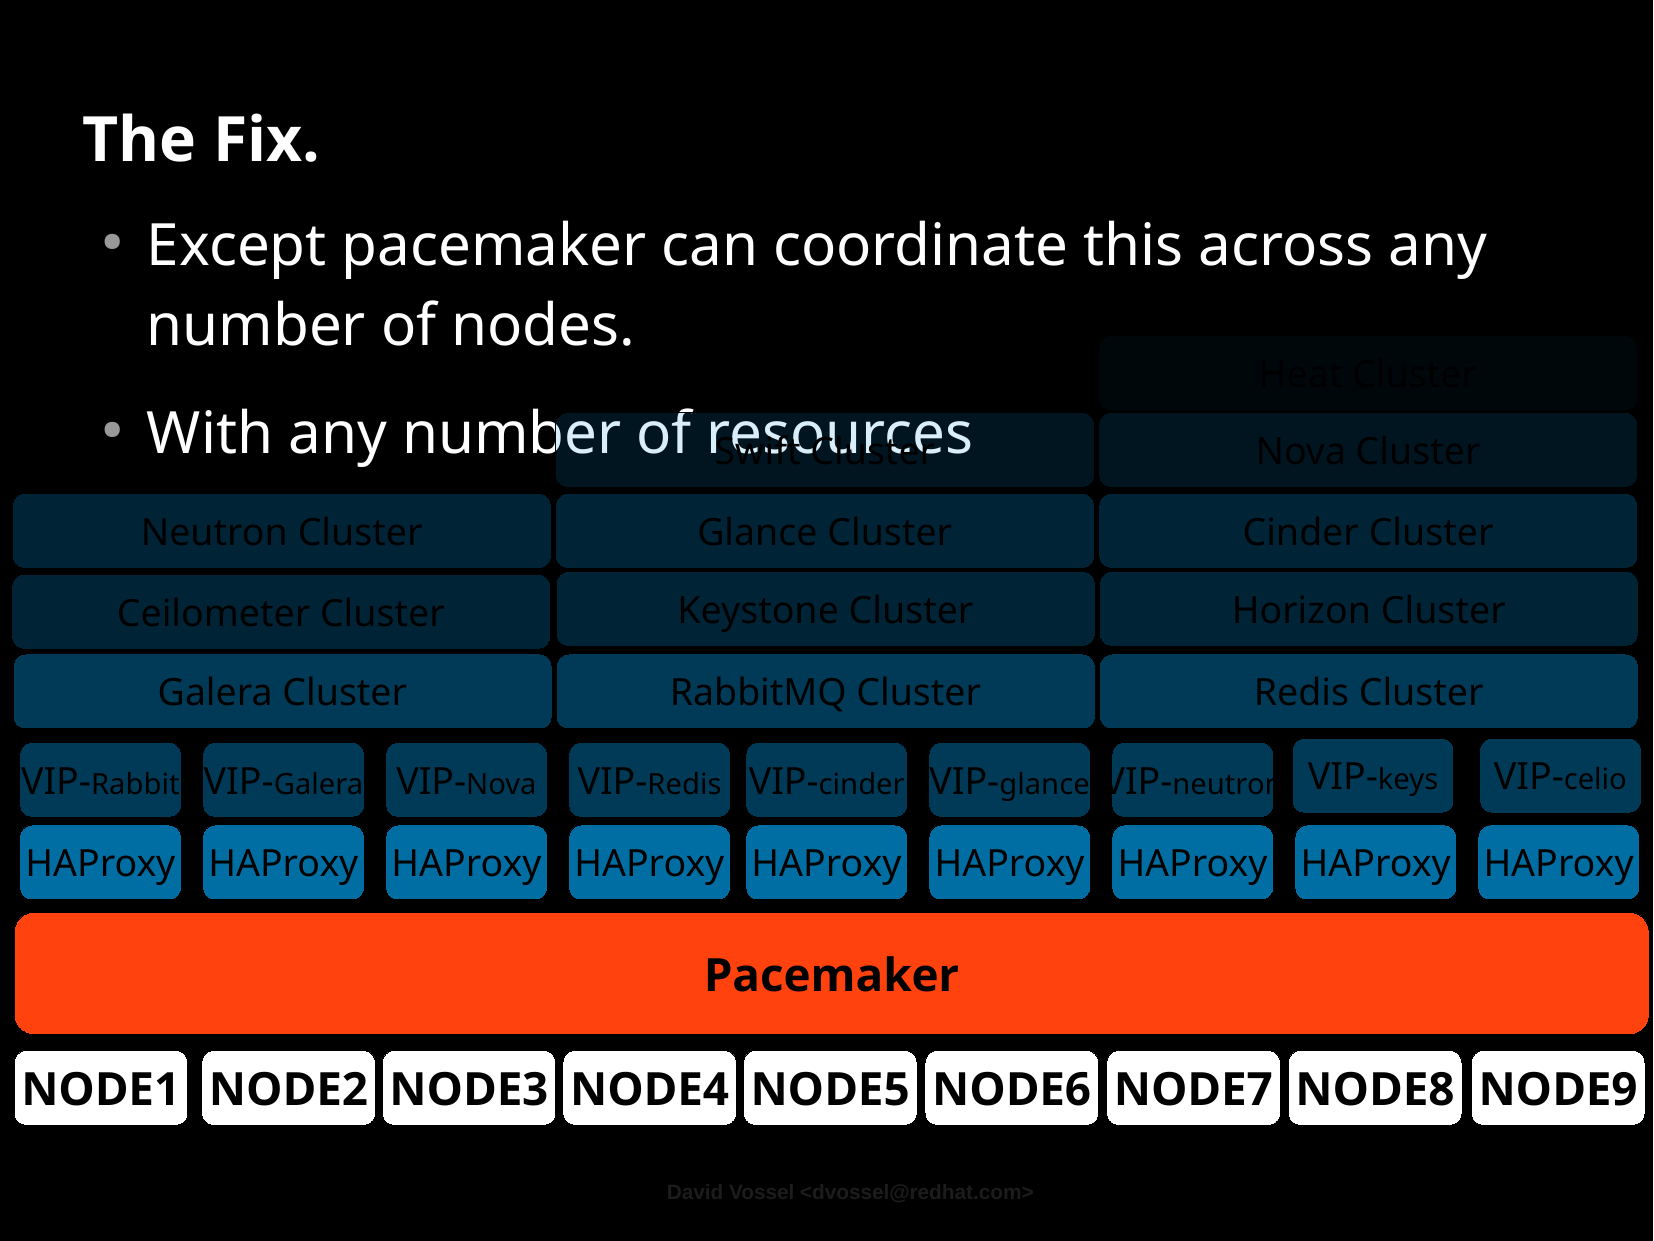

# The Fix.
Except pacemaker can coordinate this across any number of nodes.
With any number of resources
Heat Cluster
Swift Cluster
Nova Cluster
Neutron Cluster
Glance Cluster
Cinder Cluster
Keystone Cluster
Horizon Cluster
Ceilometer Cluster
Galera Cluster
RabbitMQ Cluster
Redis Cluster
VIP-keys
VIP-celio
VIP-Rabbit
VIP-Galera
VIP-Nova
VIP-Redis
VIP-cinder
VIP-glance
VIP-neutron
HAProxy
HAProxy
HAProxy
HAProxy
HAProxy
HAProxy
HAProxy
HAProxy
HAProxy
Pacemaker
NODE1
NODE2
NODE3
NODE4
NODE5
NODE6
NODE7
NODE8
NODE9